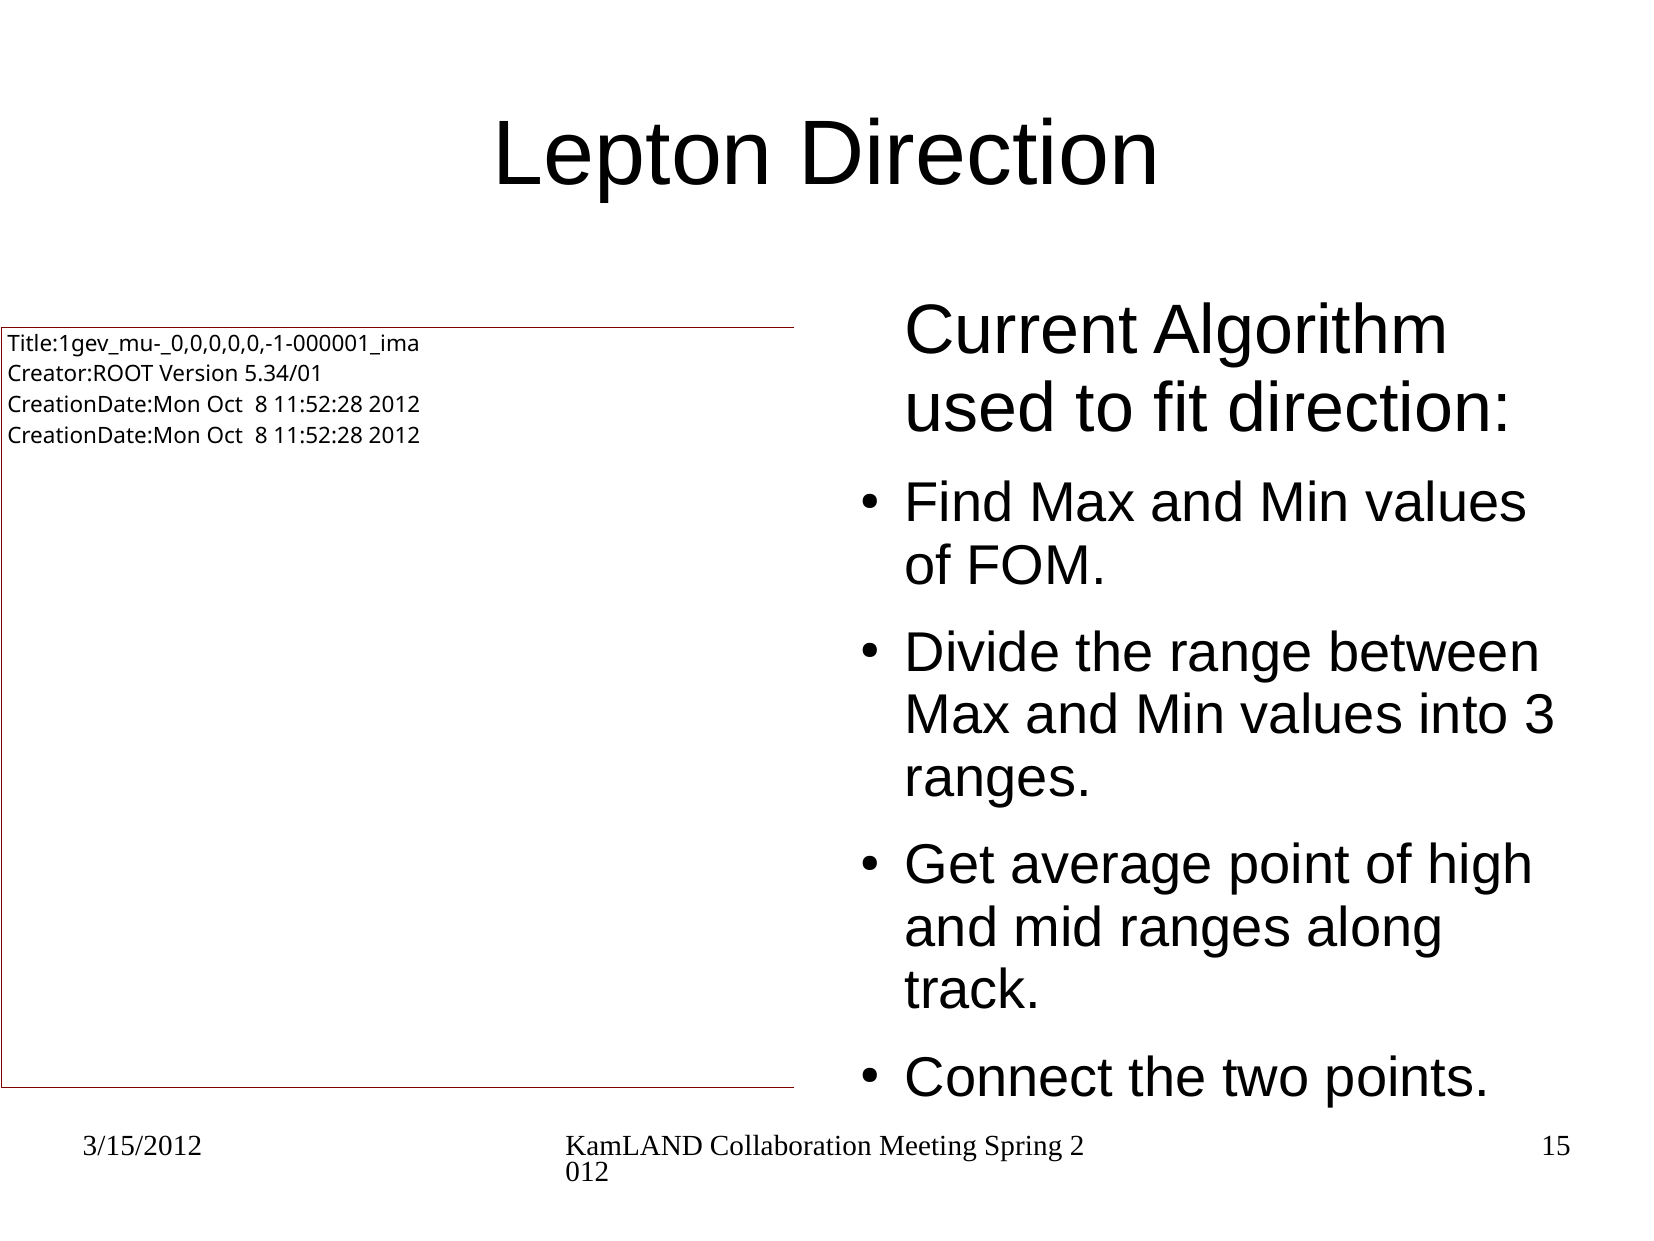

# Lepton Direction
Current Algorithm used to fit direction:
Find Max and Min values of FOM.
Divide the range between Max and Min values into 3 ranges.
Get average point of high and mid ranges along track.
Connect the two points.
3/15/2012
KamLAND Collaboration Meeting Spring 2012
15